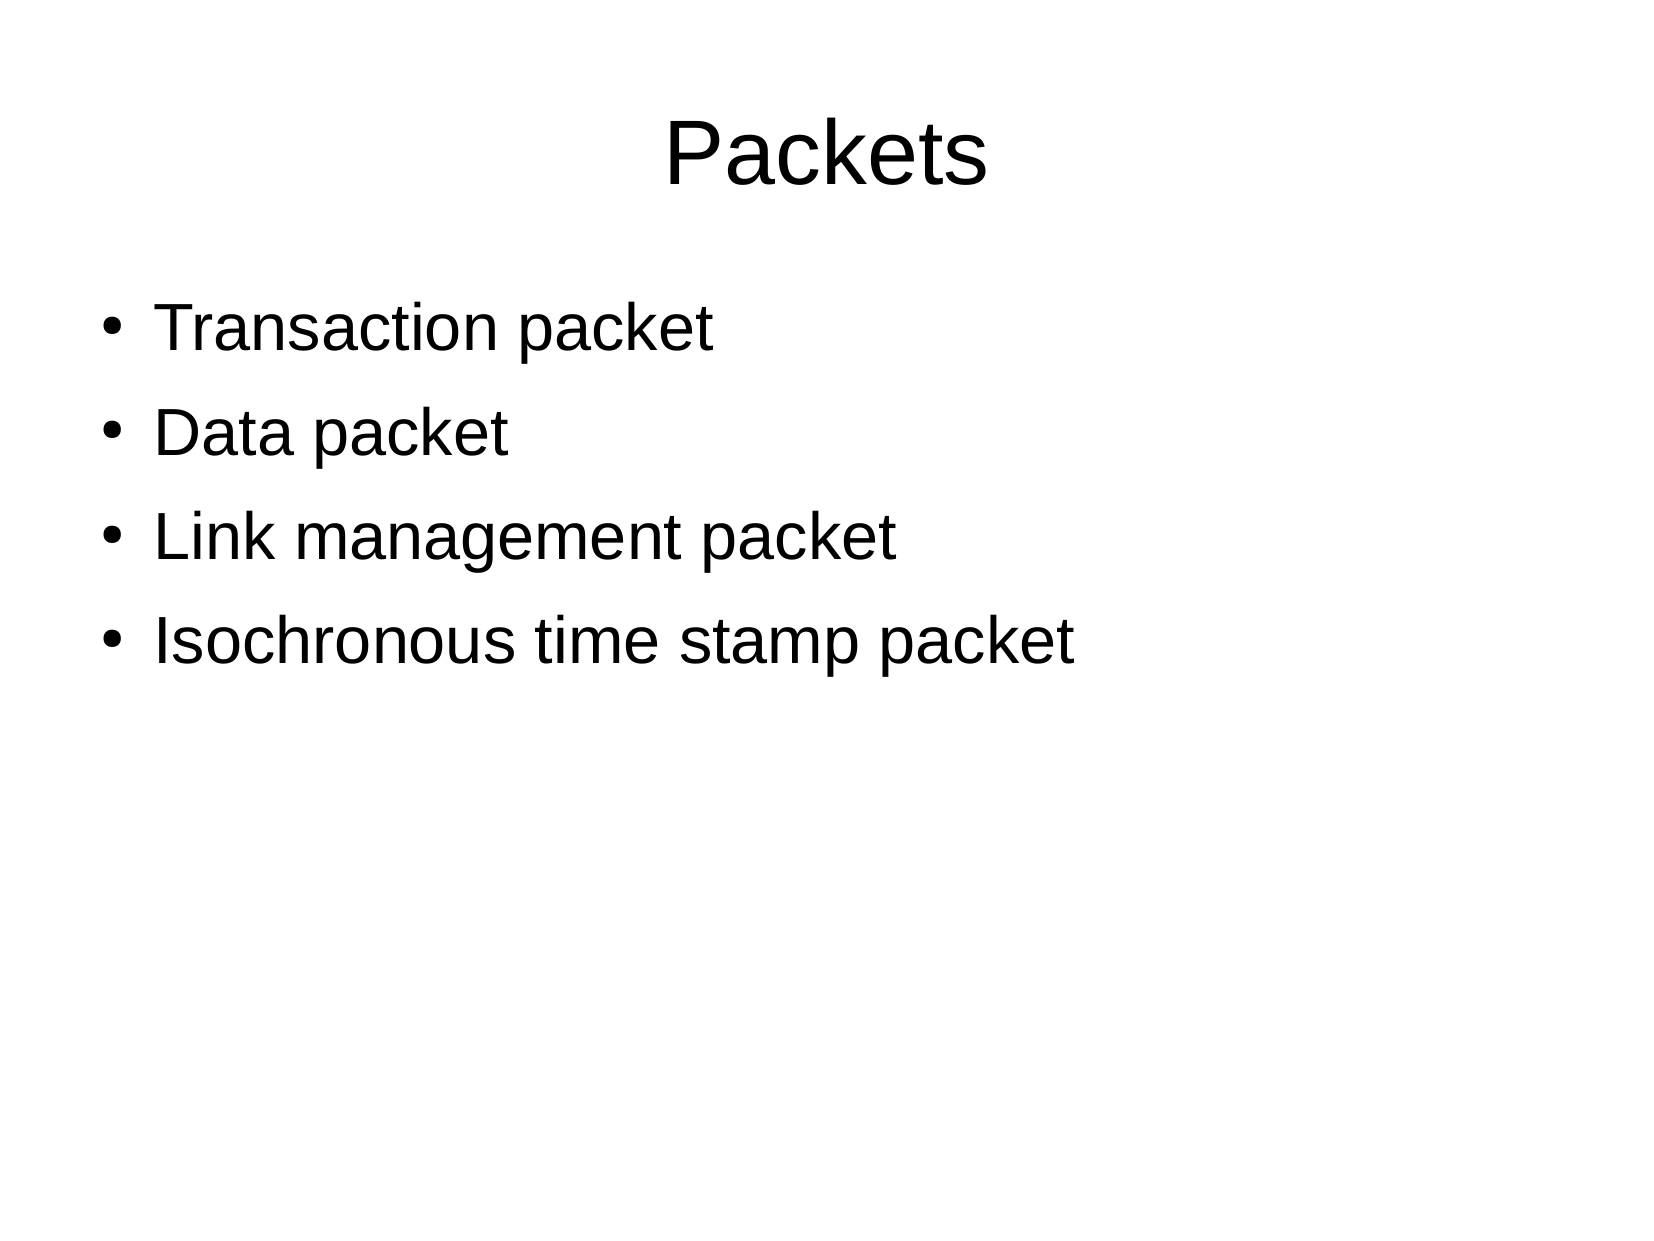

# Packets
Transaction packet
Data packet
Link management packet
Isochronous time stamp packet